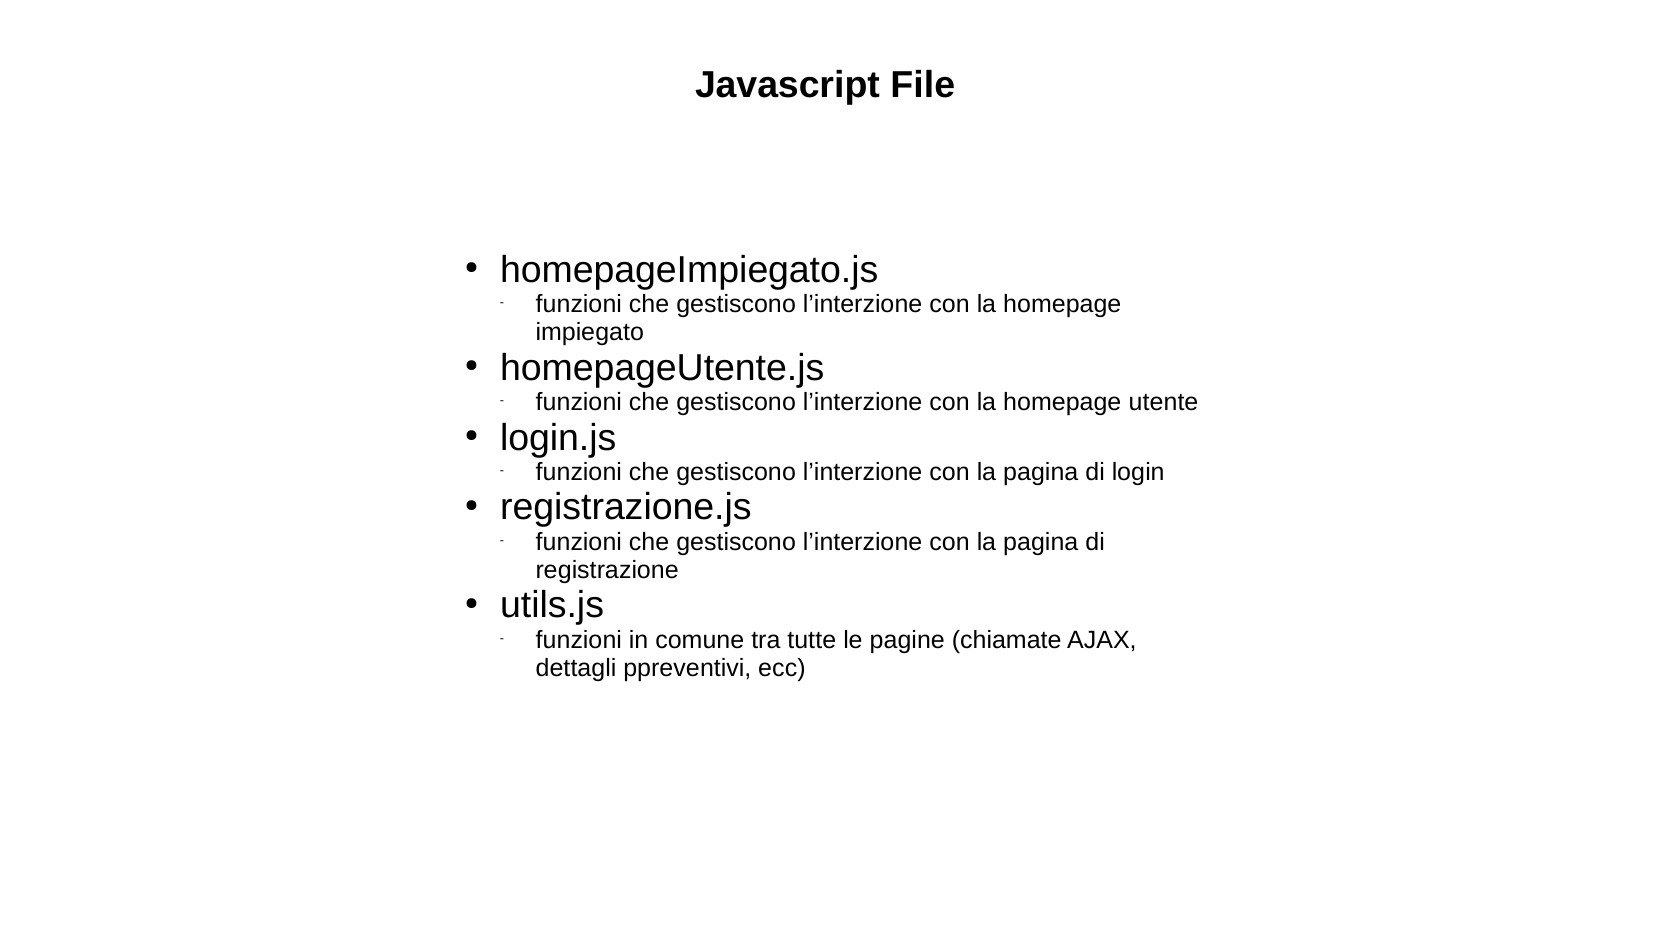

Javascript File
homepageImpiegato.js
funzioni che gestiscono l’interzione con la homepage impiegato
homepageUtente.js
funzioni che gestiscono l’interzione con la homepage utente
login.js
funzioni che gestiscono l’interzione con la pagina di login
registrazione.js
funzioni che gestiscono l’interzione con la pagina di registrazione
utils.js
funzioni in comune tra tutte le pagine (chiamate AJAX, dettagli ppreventivi, ecc)